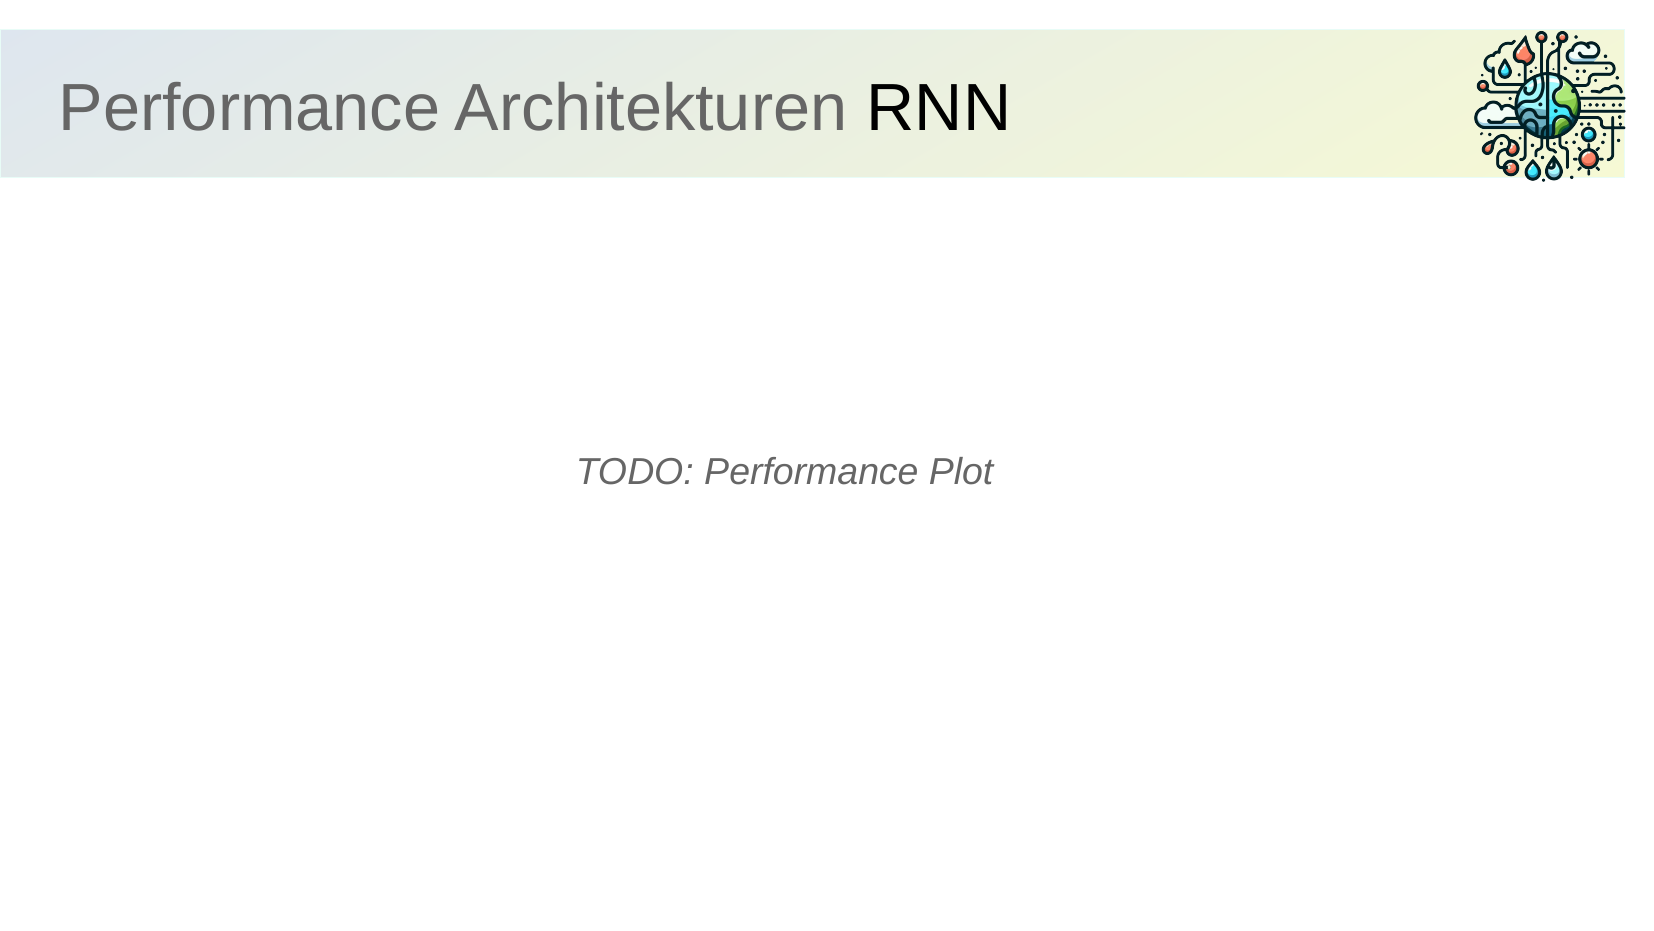

# Performance Architekturen RNN
TODO: Performance Plot